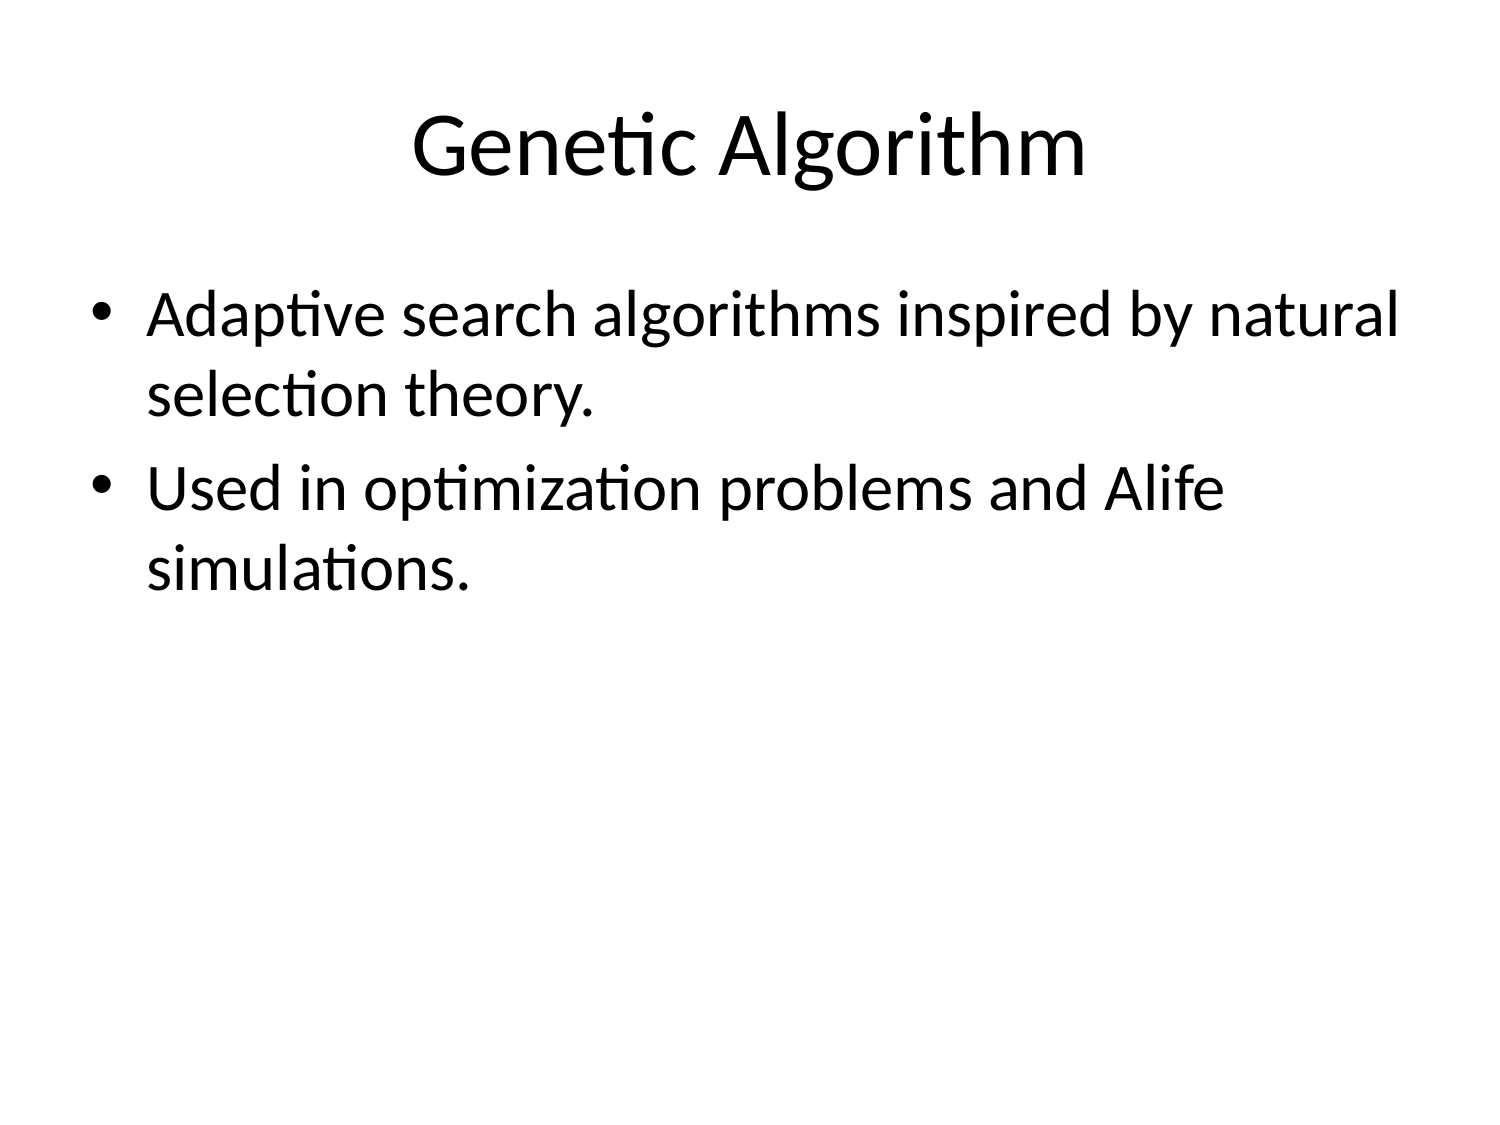

# Genetic Algorithm
Adaptive search algorithms inspired by natural selection theory.
Used in optimization problems and Alife simulations.